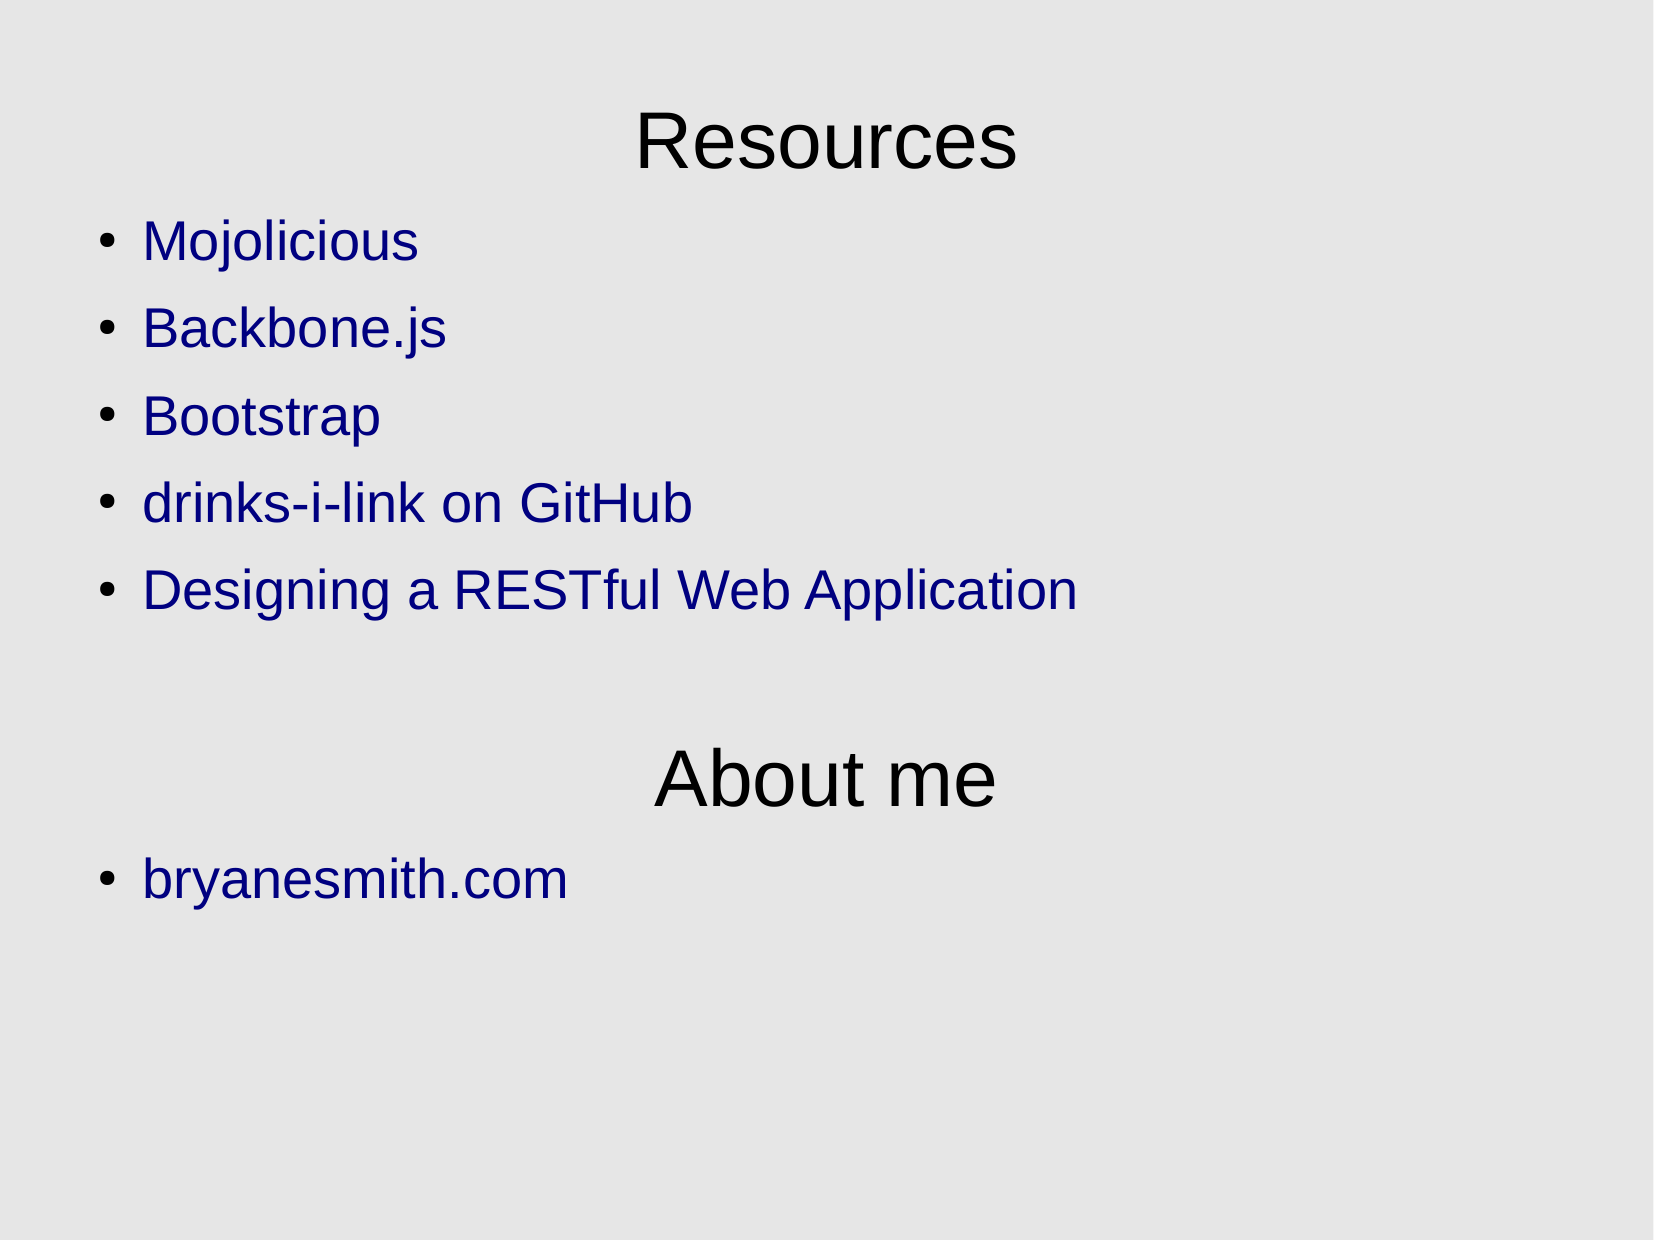

# Resources
Mojolicious
Backbone.js
Bootstrap
drinks-i-link on GitHub
Designing a RESTful Web Application
About me
bryanesmith.com